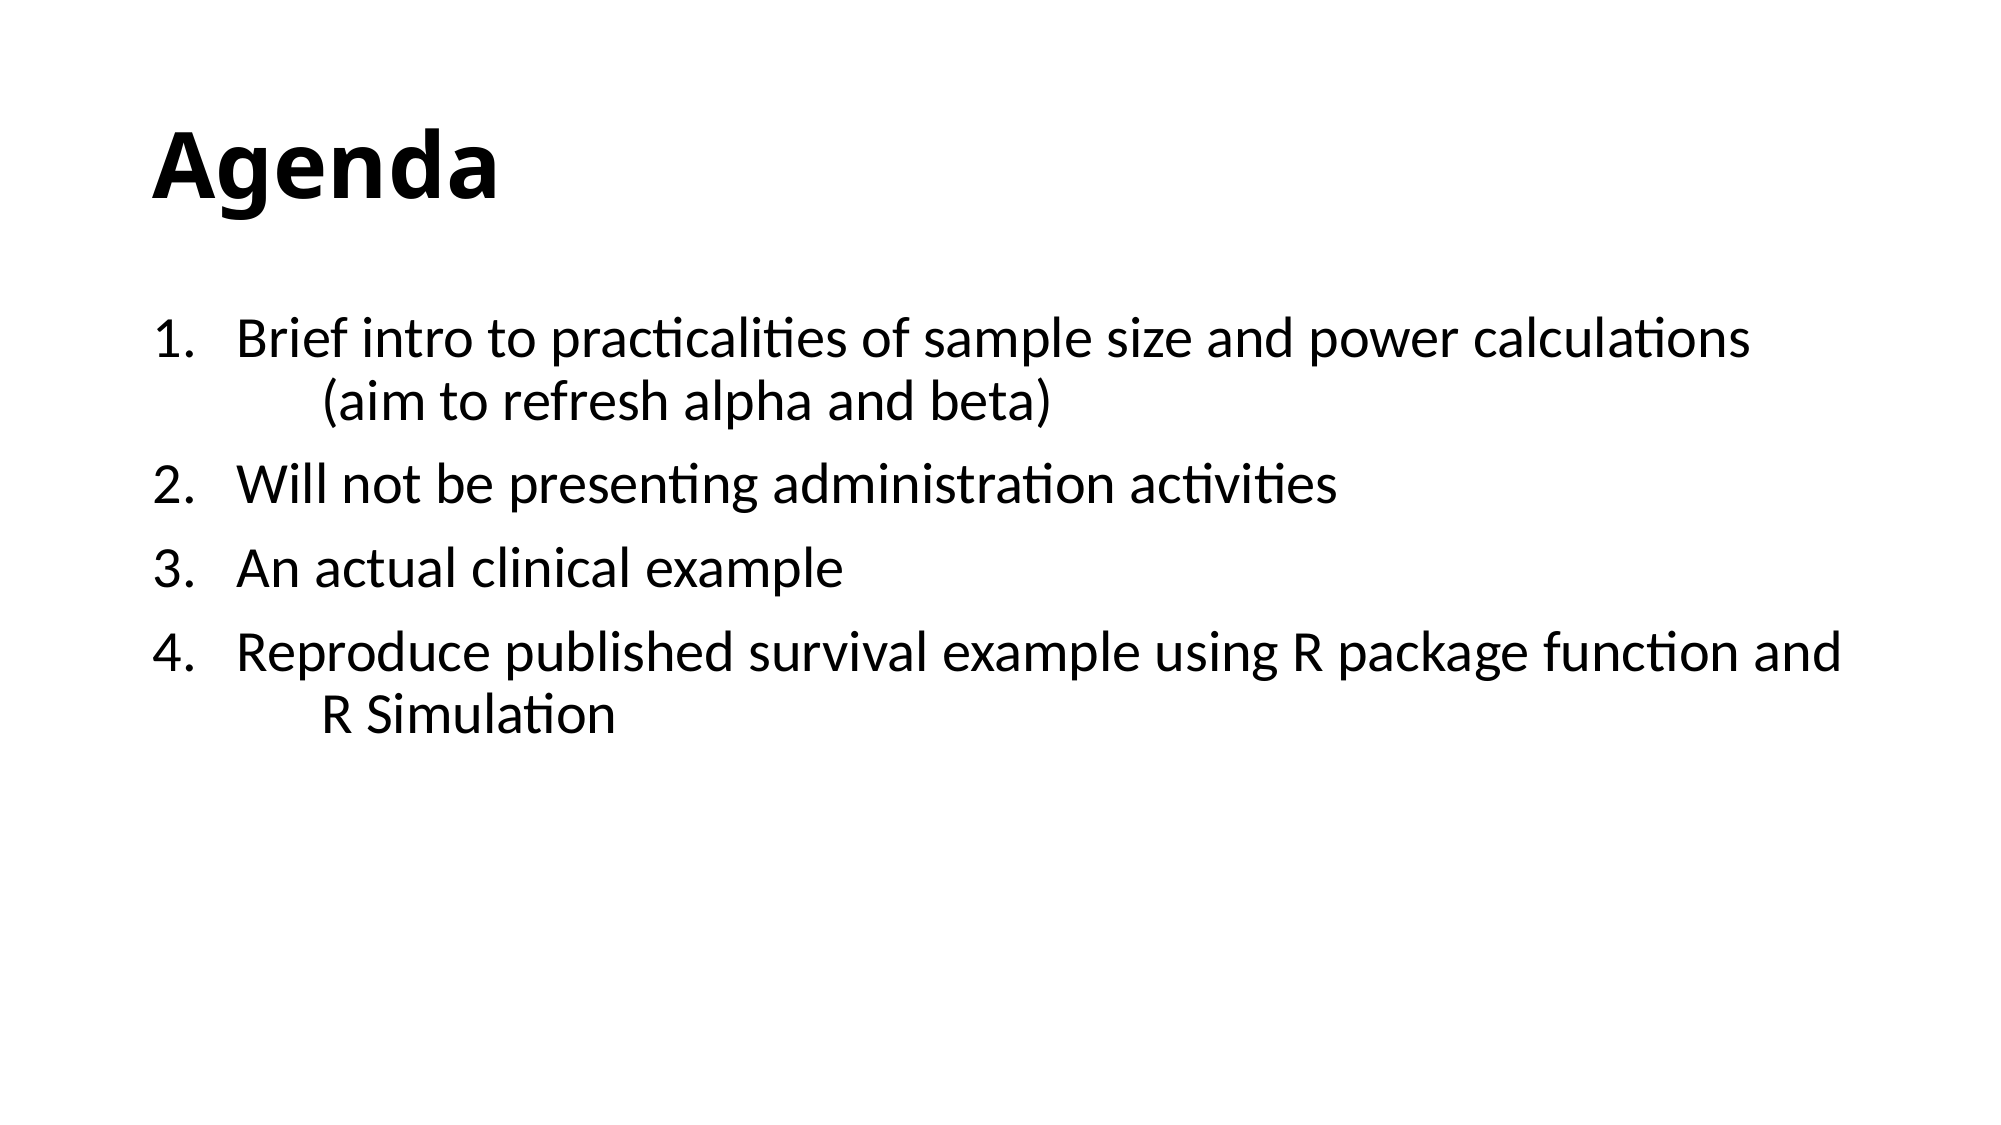

# Agenda
Brief intro to practicalities of sample size and power calculations (aim to refresh alpha and beta)
Will not be presenting administration activities
An actual clinical example
Reproduce published survival example using R package function and R Simulation